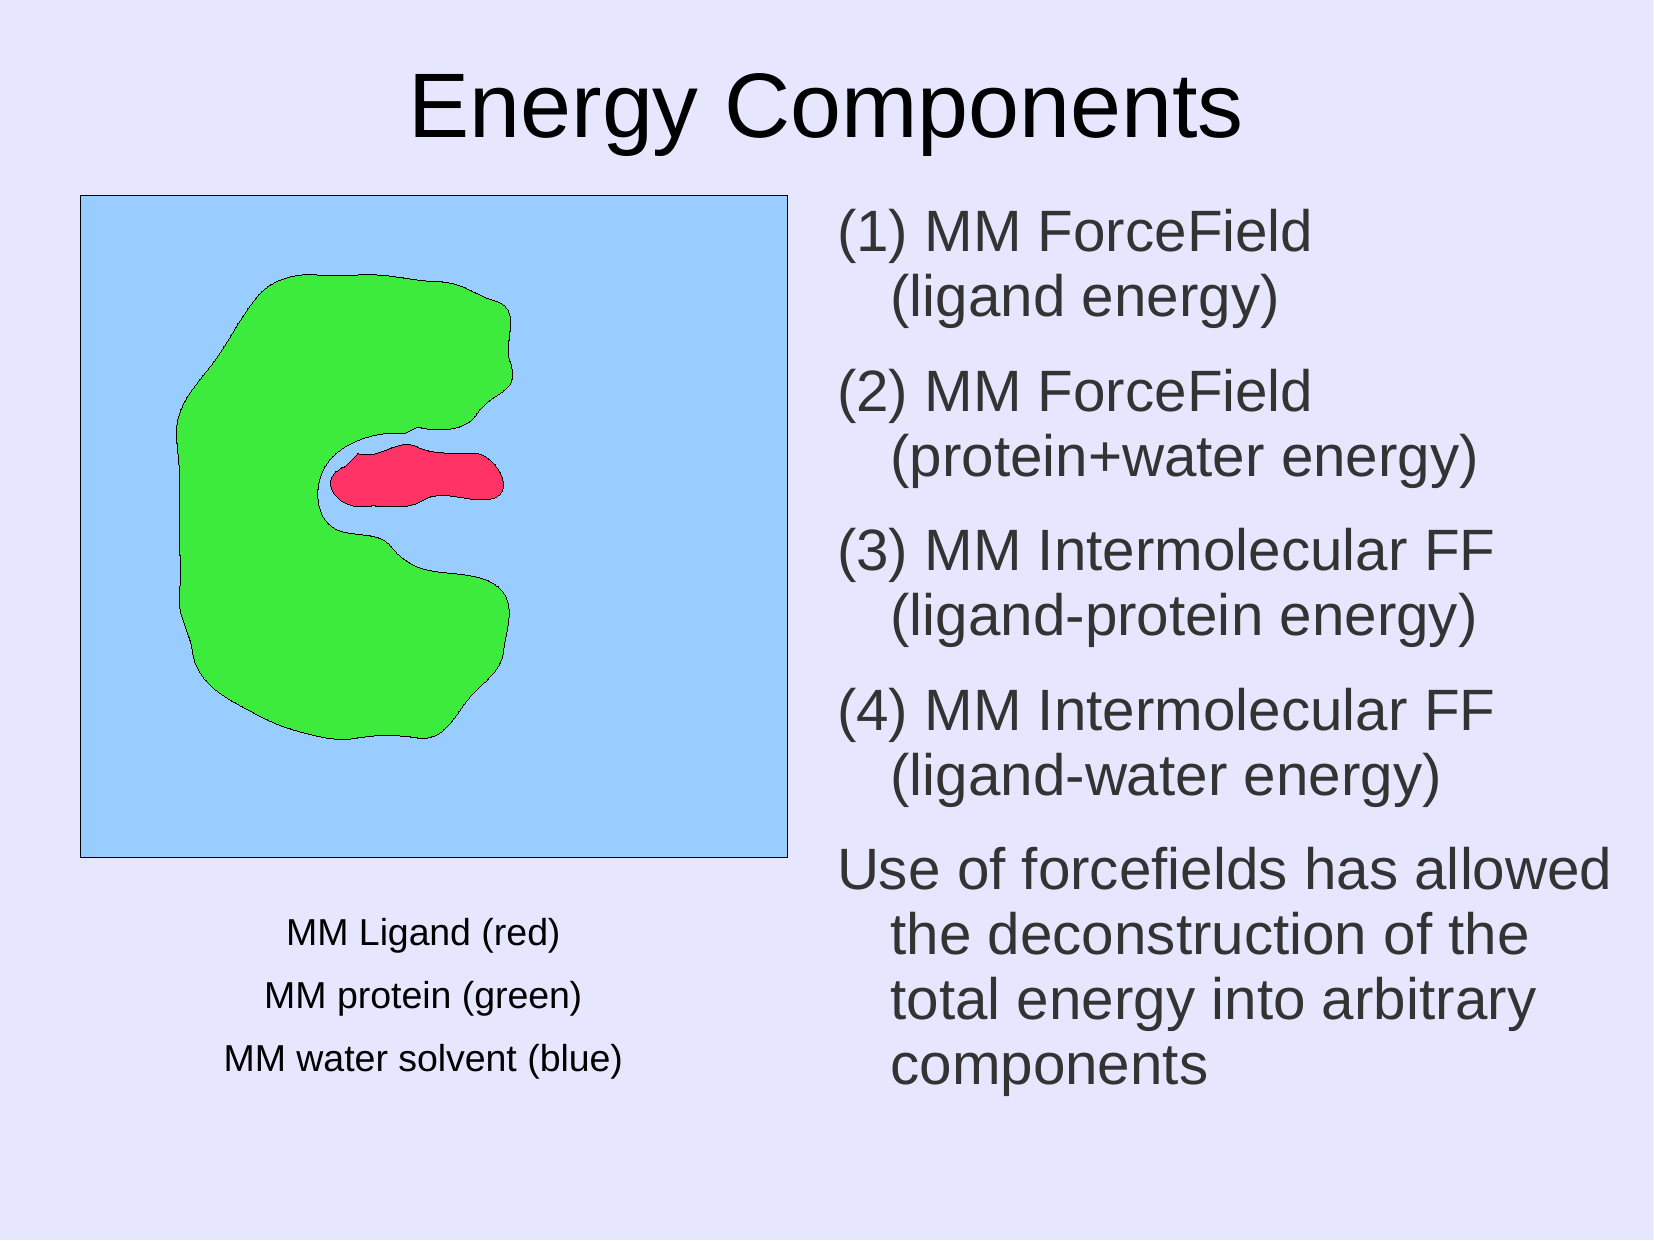

# Energy Components
(1) MM ForceField 			(ligand energy)
(2) MM ForceField (protein+water energy)
(3) MM Intermolecular FF (ligand-protein energy)
(4) MM Intermolecular FF	(ligand-water energy)
Use of forcefields has allowed the deconstruction of the total energy into arbitrary components
MM Ligand (red)
MM protein (green)
MM water solvent (blue)